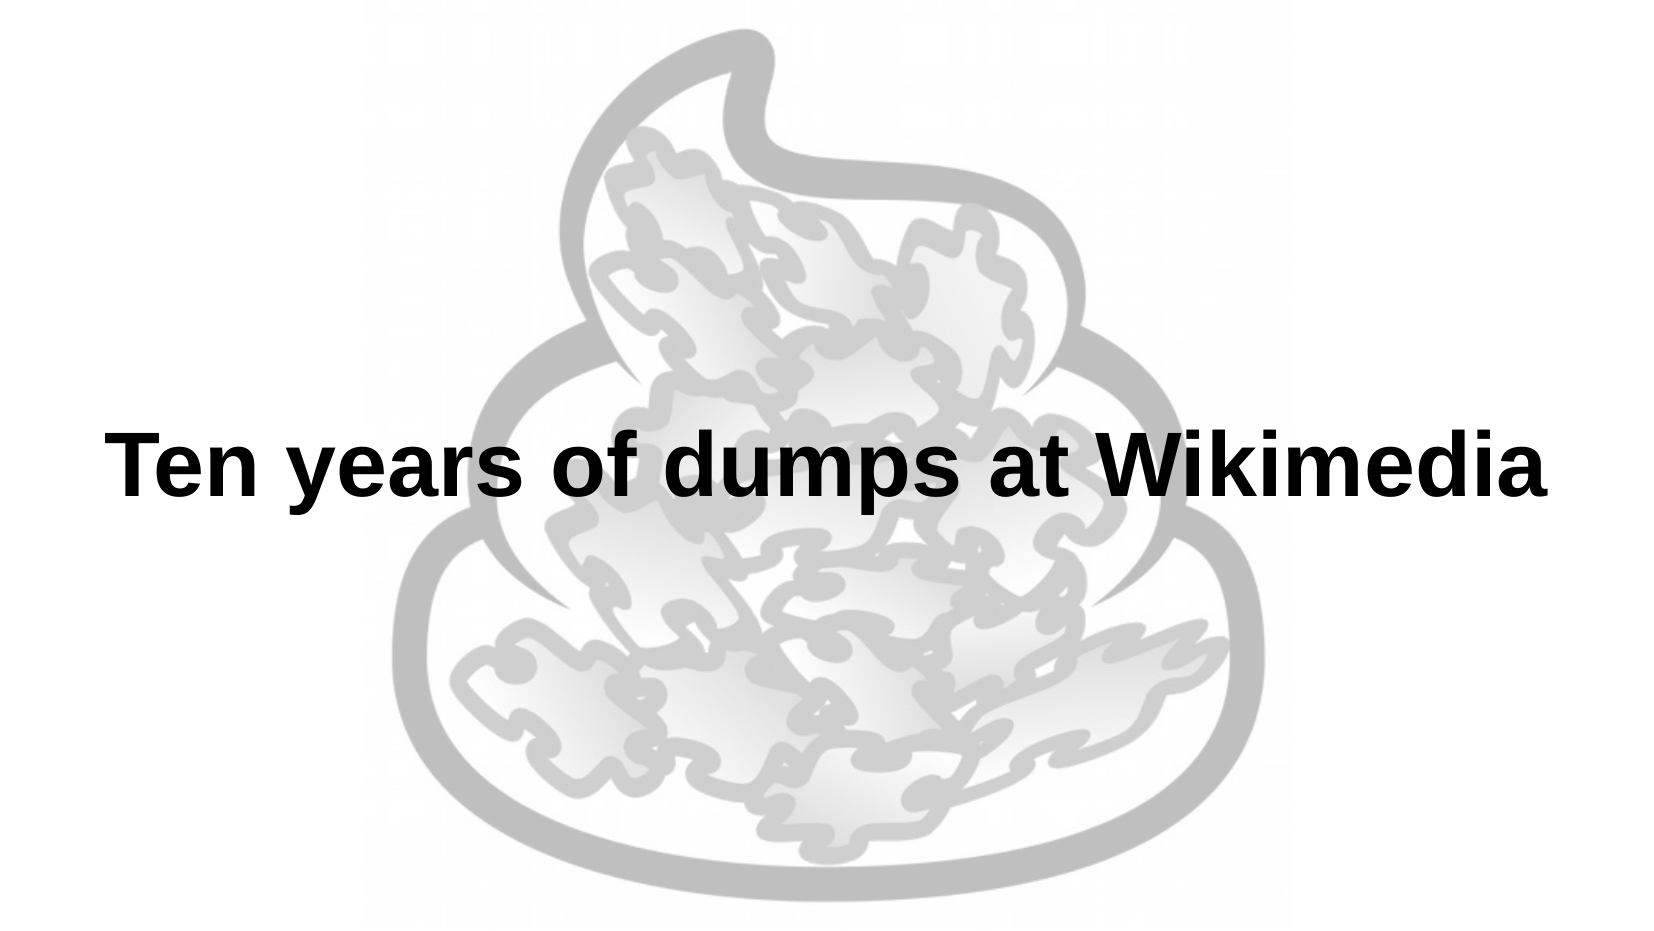

# Ten years of dumps at Wikimedia